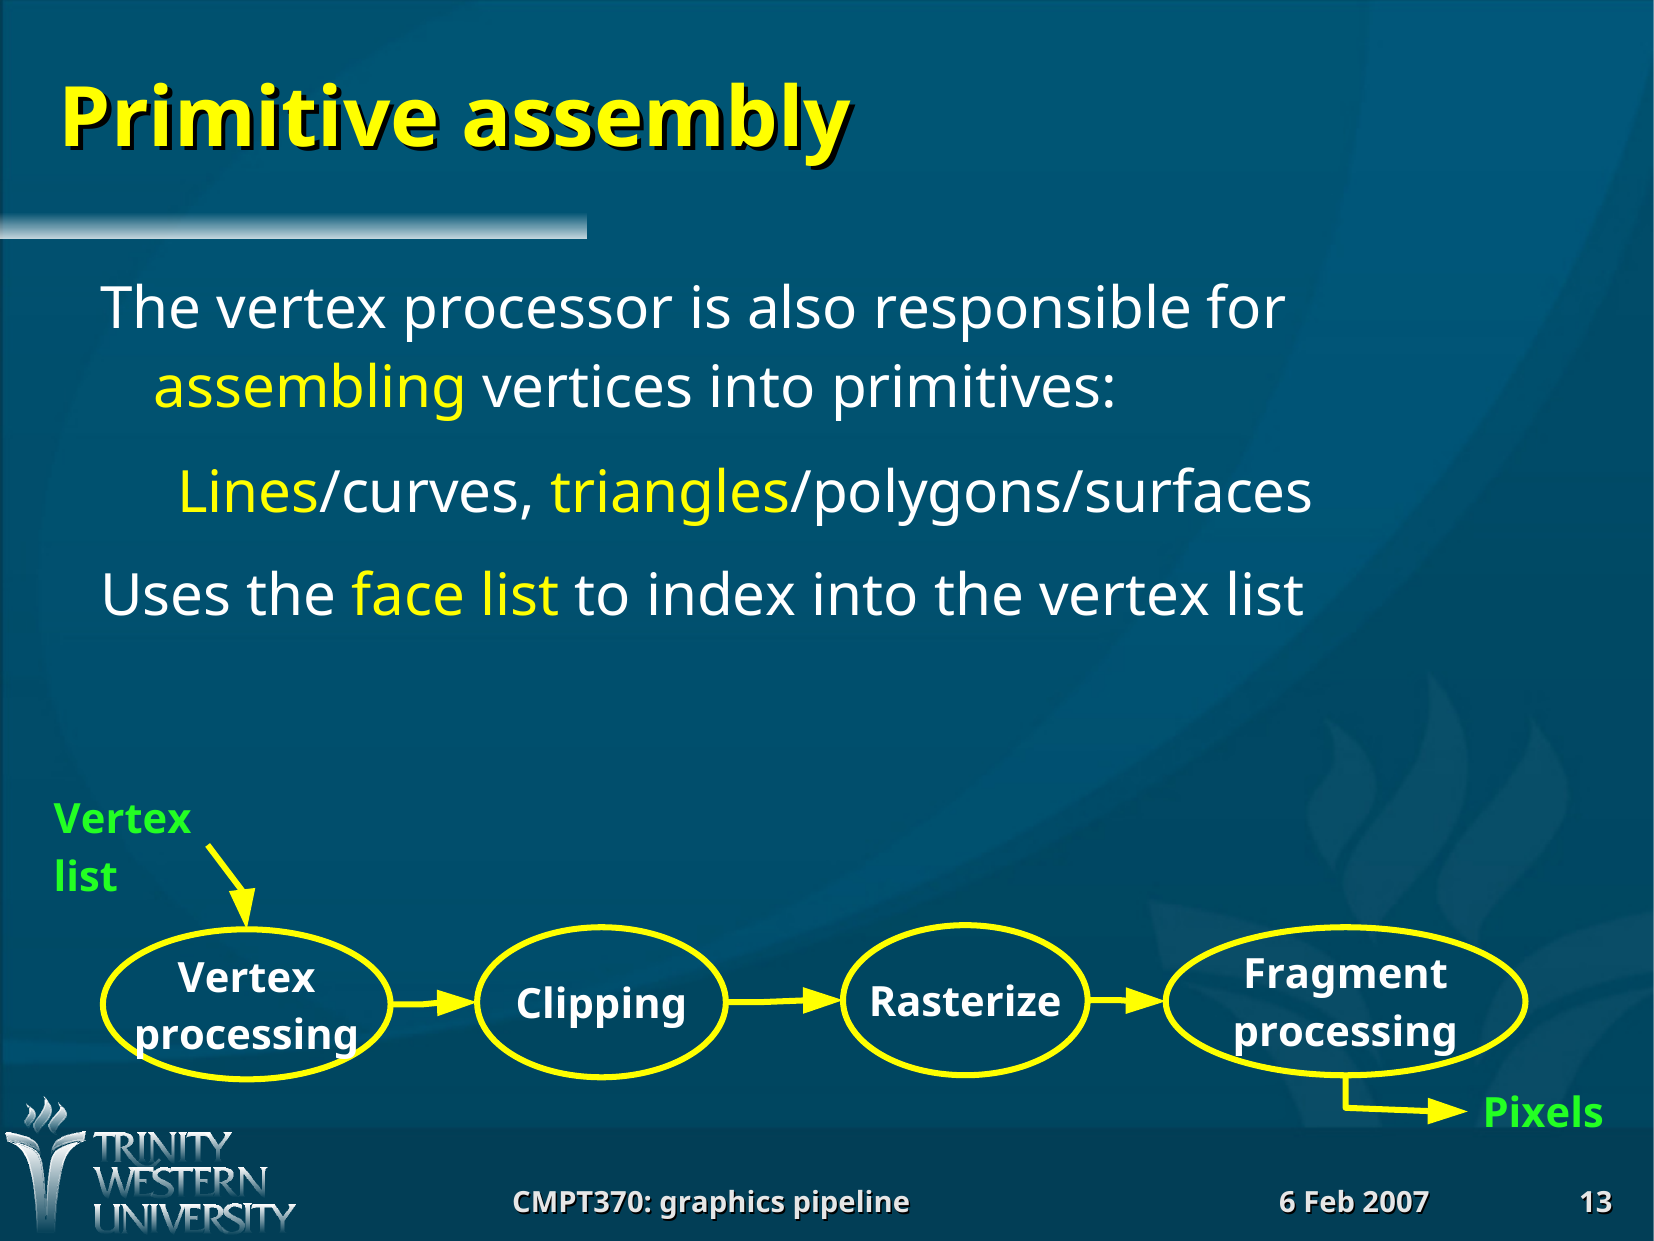

# Primitive assembly
The vertex processor is also responsible for assembling vertices into primitives:
Lines/curves, triangles/polygons/surfaces
Uses the face list to index into the vertex list
Vertex
list
Rasterize
Clipping
Fragment
processing
Vertex
processing
Pixels
CMPT370: graphics pipeline
6 Feb 2007
13